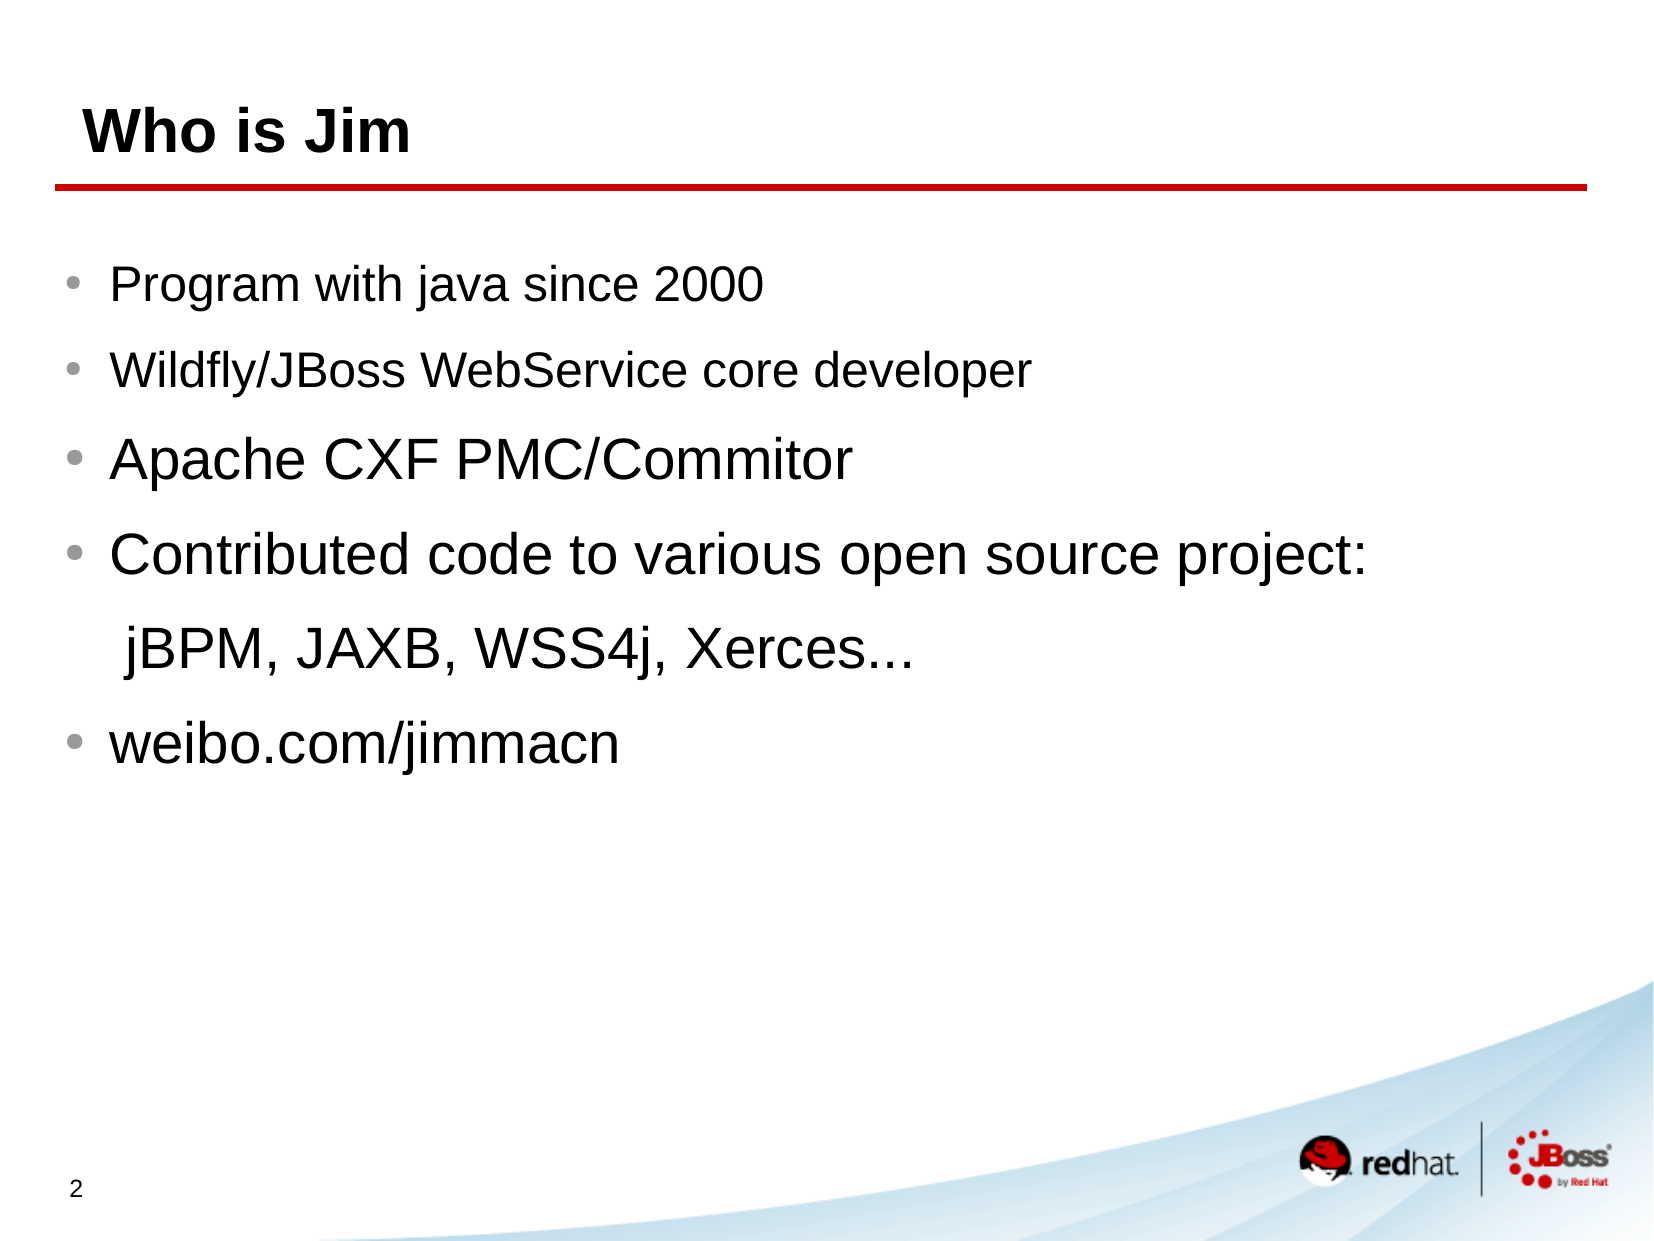

# Who is Jim
Program with java since 2000
Wildfly/JBoss WebService core developer
Apache CXF PMC/Commitor
Contributed code to various open source project:
 jBPM, JAXB, WSS4j, Xerces...
weibo.com/jimmacn